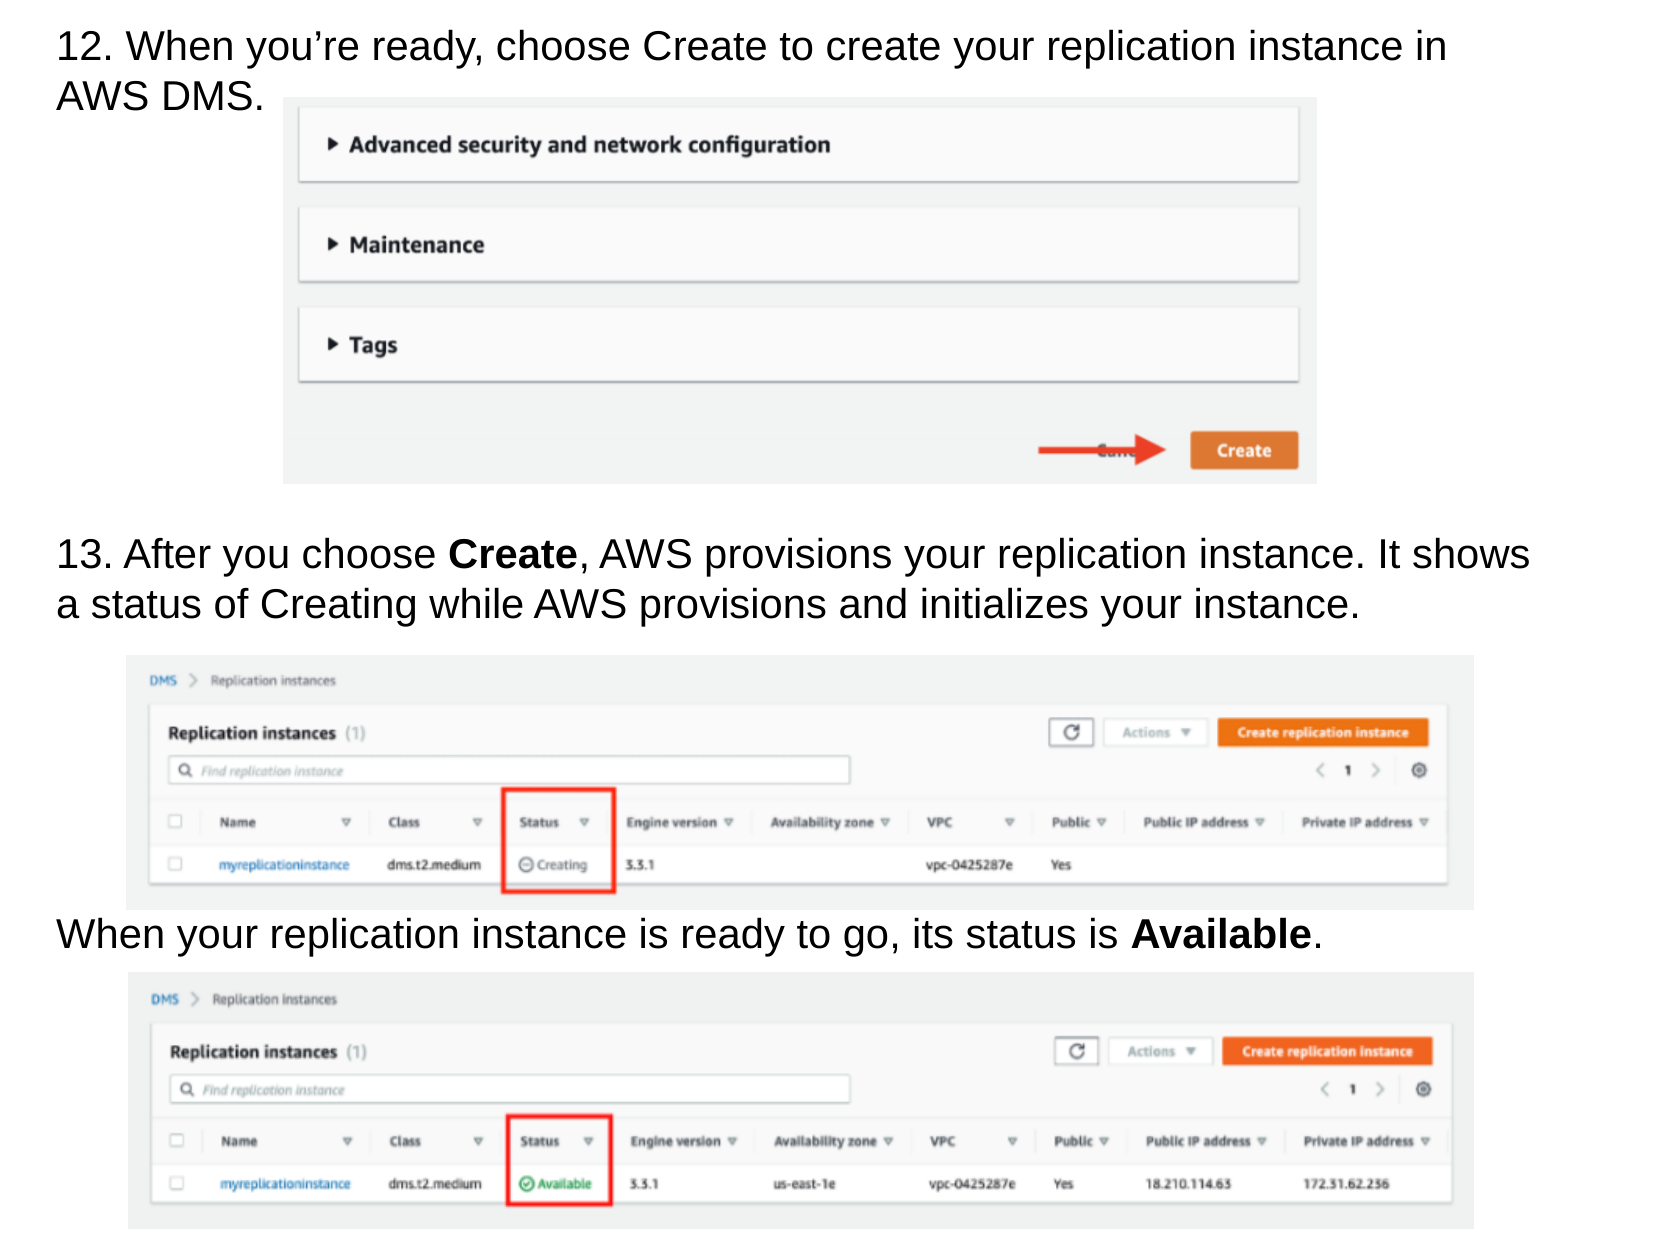

12. When you’re ready, choose Create to create your replication instance in AWS DMS.
13. After you choose Create, AWS provisions your replication instance. It shows a status of Creating while AWS provisions and initializes your instance.
When your replication instance is ready to go, its status is Available.